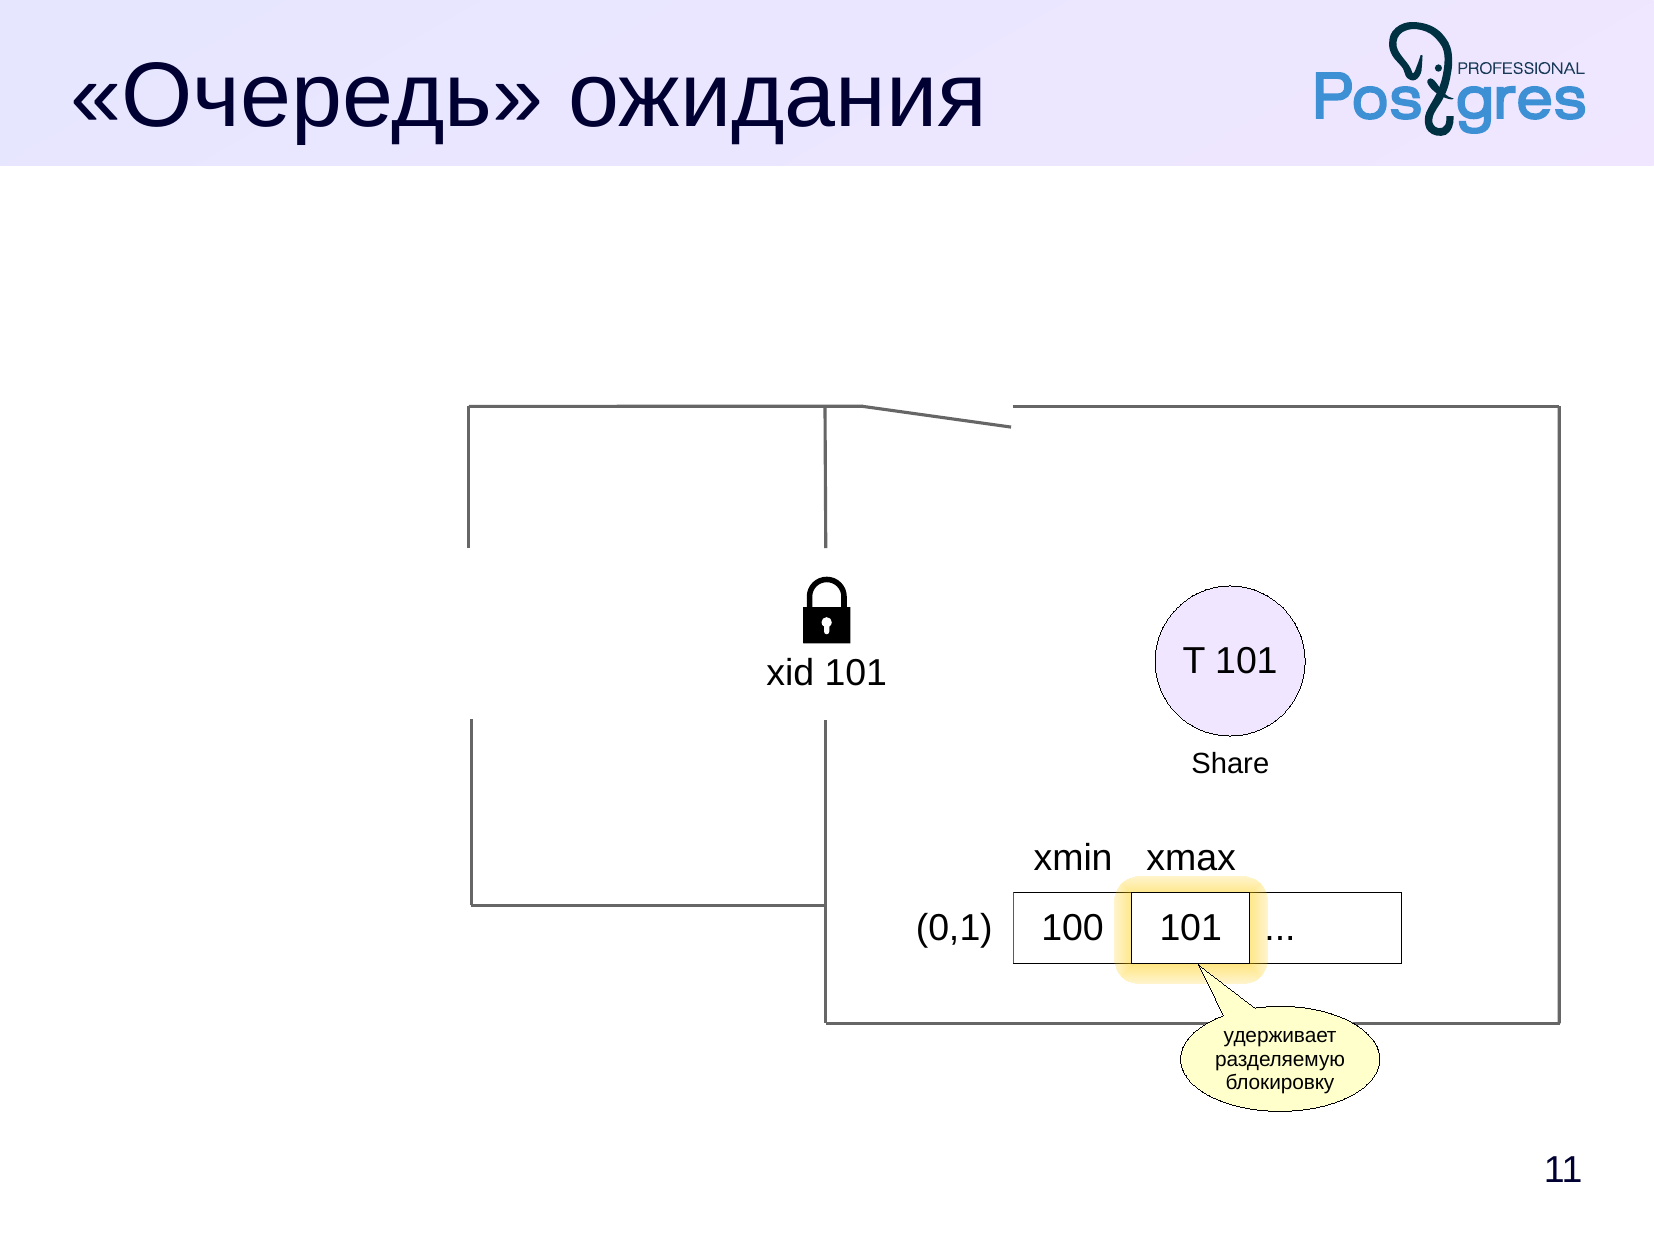

# «Очередь» ожидания
T 101
xid 101
Share
xmin
xmax
(0,1)
100
101
...
удерживает
разделяемую
блокировку